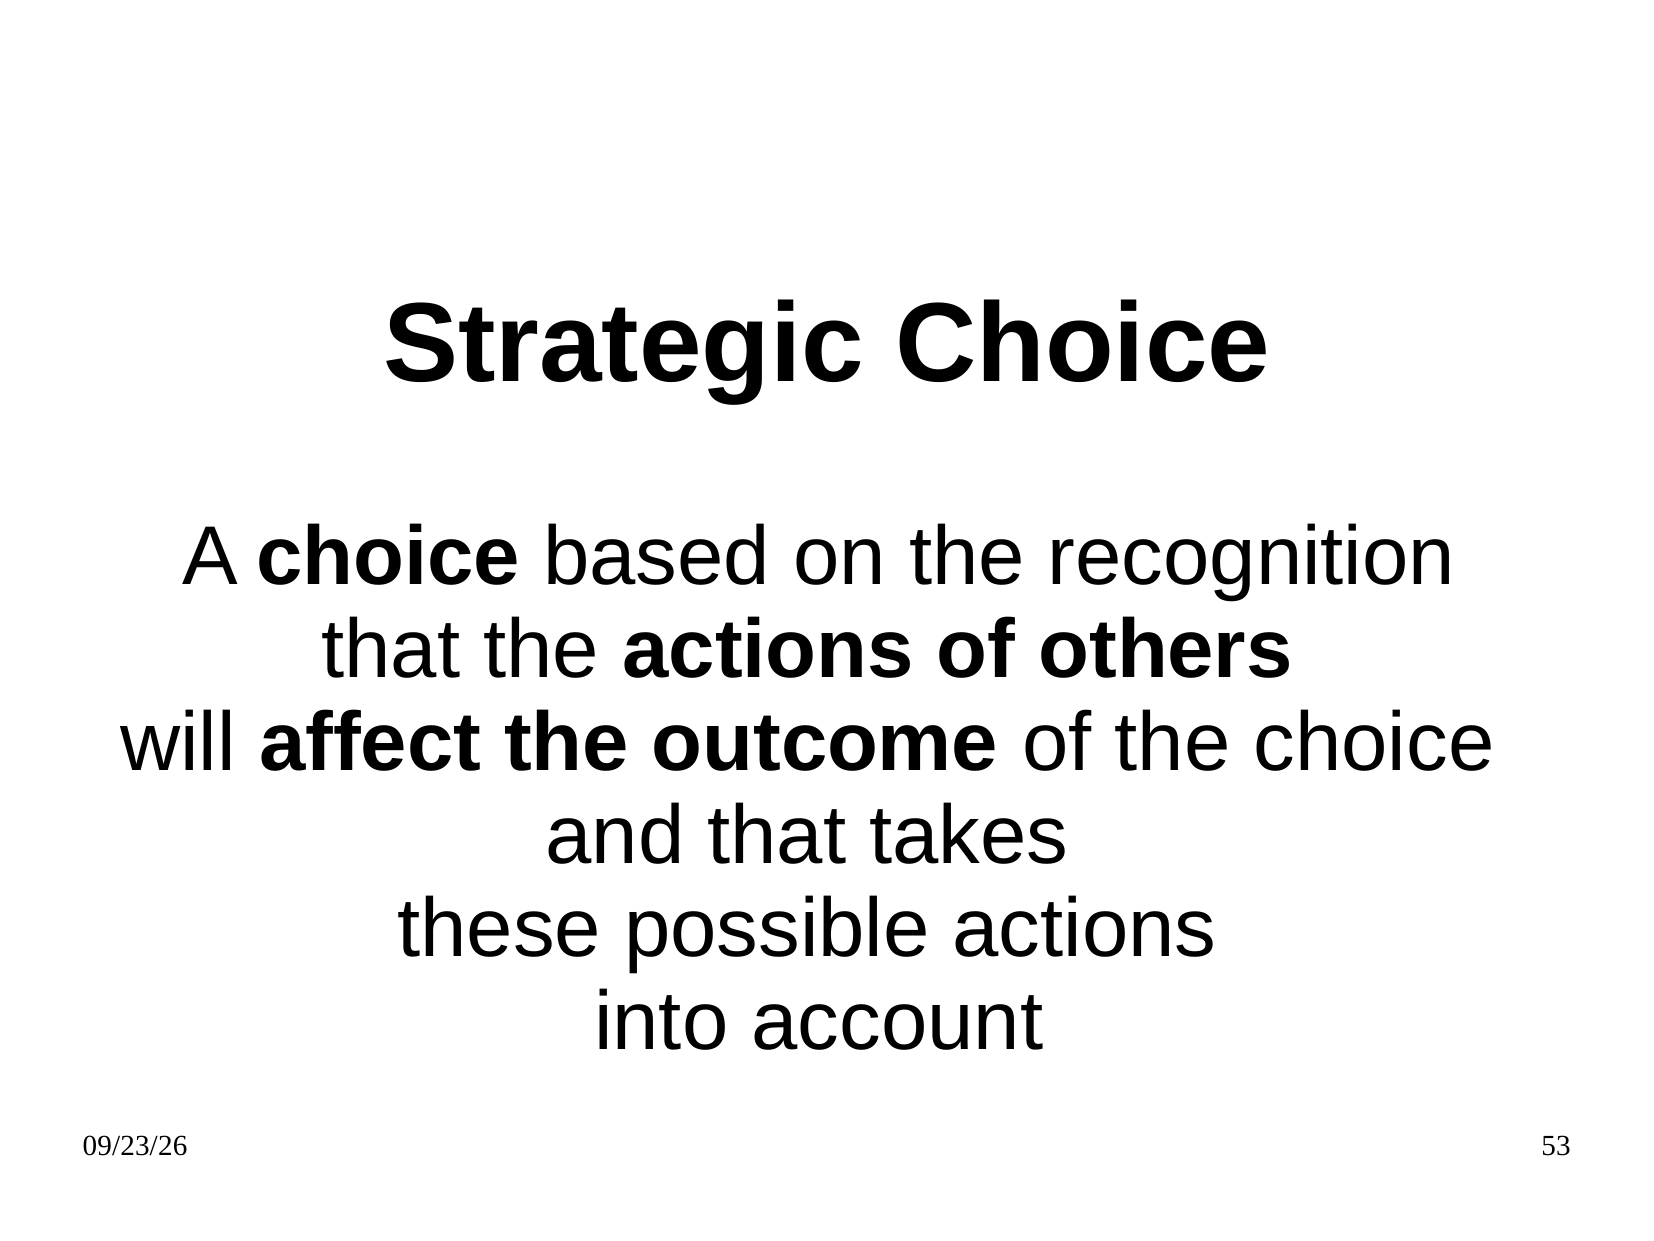

# Strategic Choice
A choice based on the recognition
that the actions of others
will affect the outcome of the choice
and that takes
these possible actions
into account
53